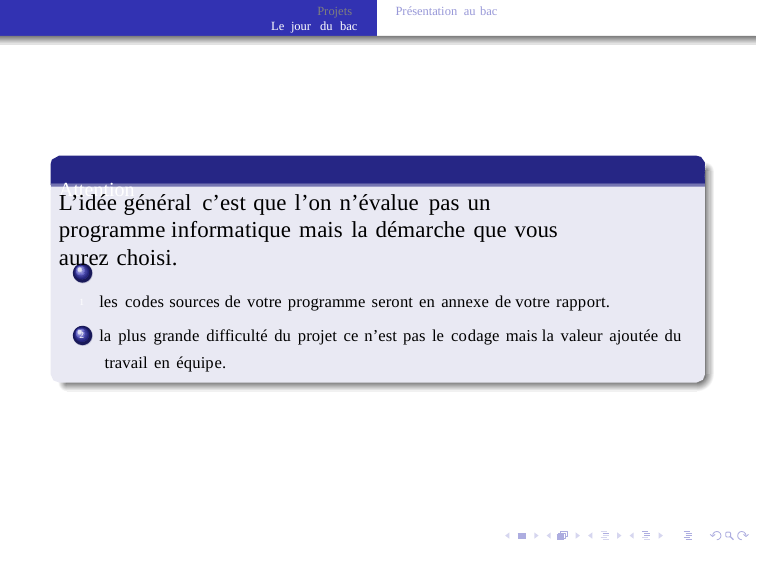

Projets
Le jour du bac
Présentation au bac
Remarques importantes
Attention
L’idée général c’est que l’on n’évalue pas un programme informatique mais la démarche que vous aurez choisi.
1 les codes sources de votre programme seront en annexe de votre rapport.
2 la plus grande difficulté du projet ce n’est pas le codage mais la valeur ajoutée du travail en équipe.
J.Berhila/F.Voyer
Projets ISN 2013-2014